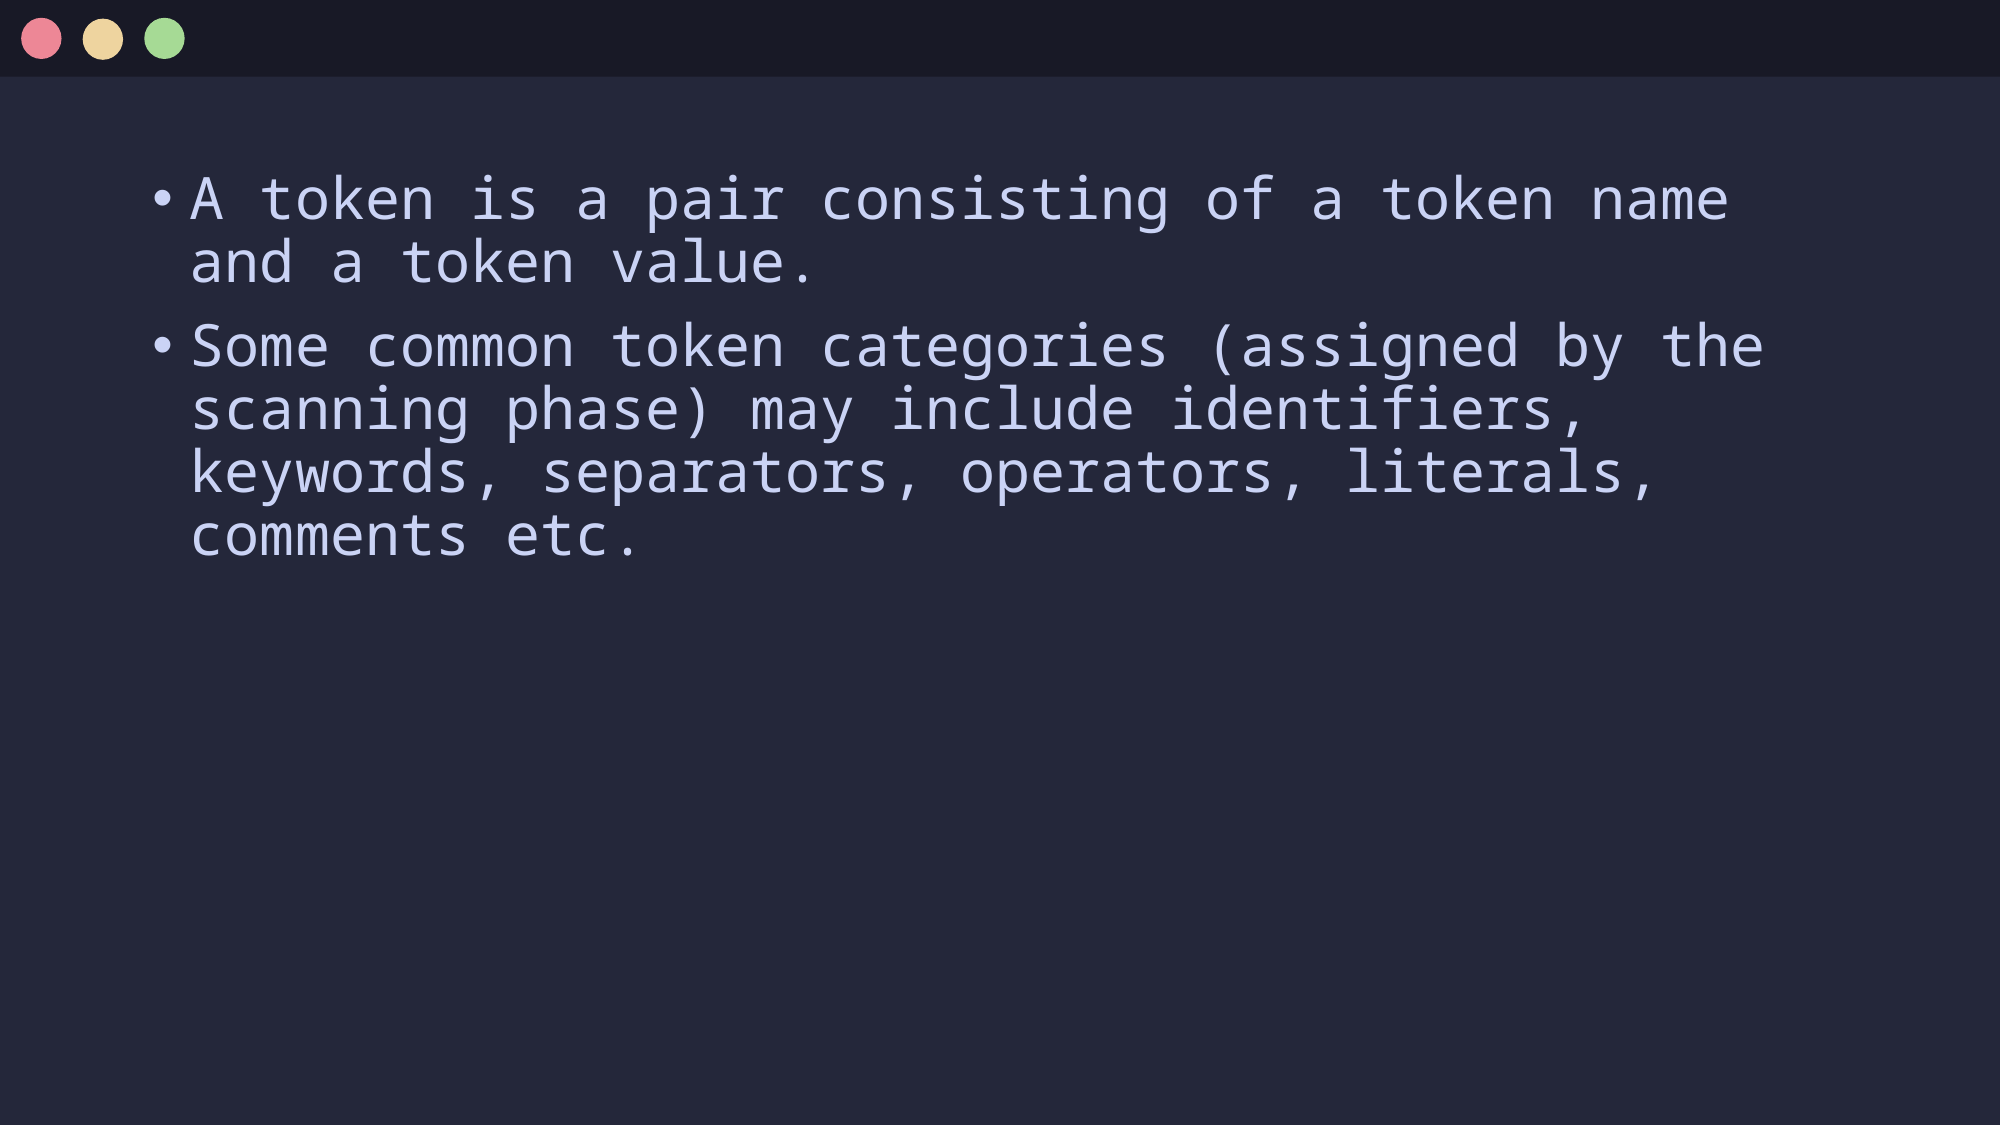

# A token is a pair consisting of a token name and a token value.
Some common token categories (assigned by the scanning phase) may include identifiers, keywords, separators, operators, literals, comments etc.